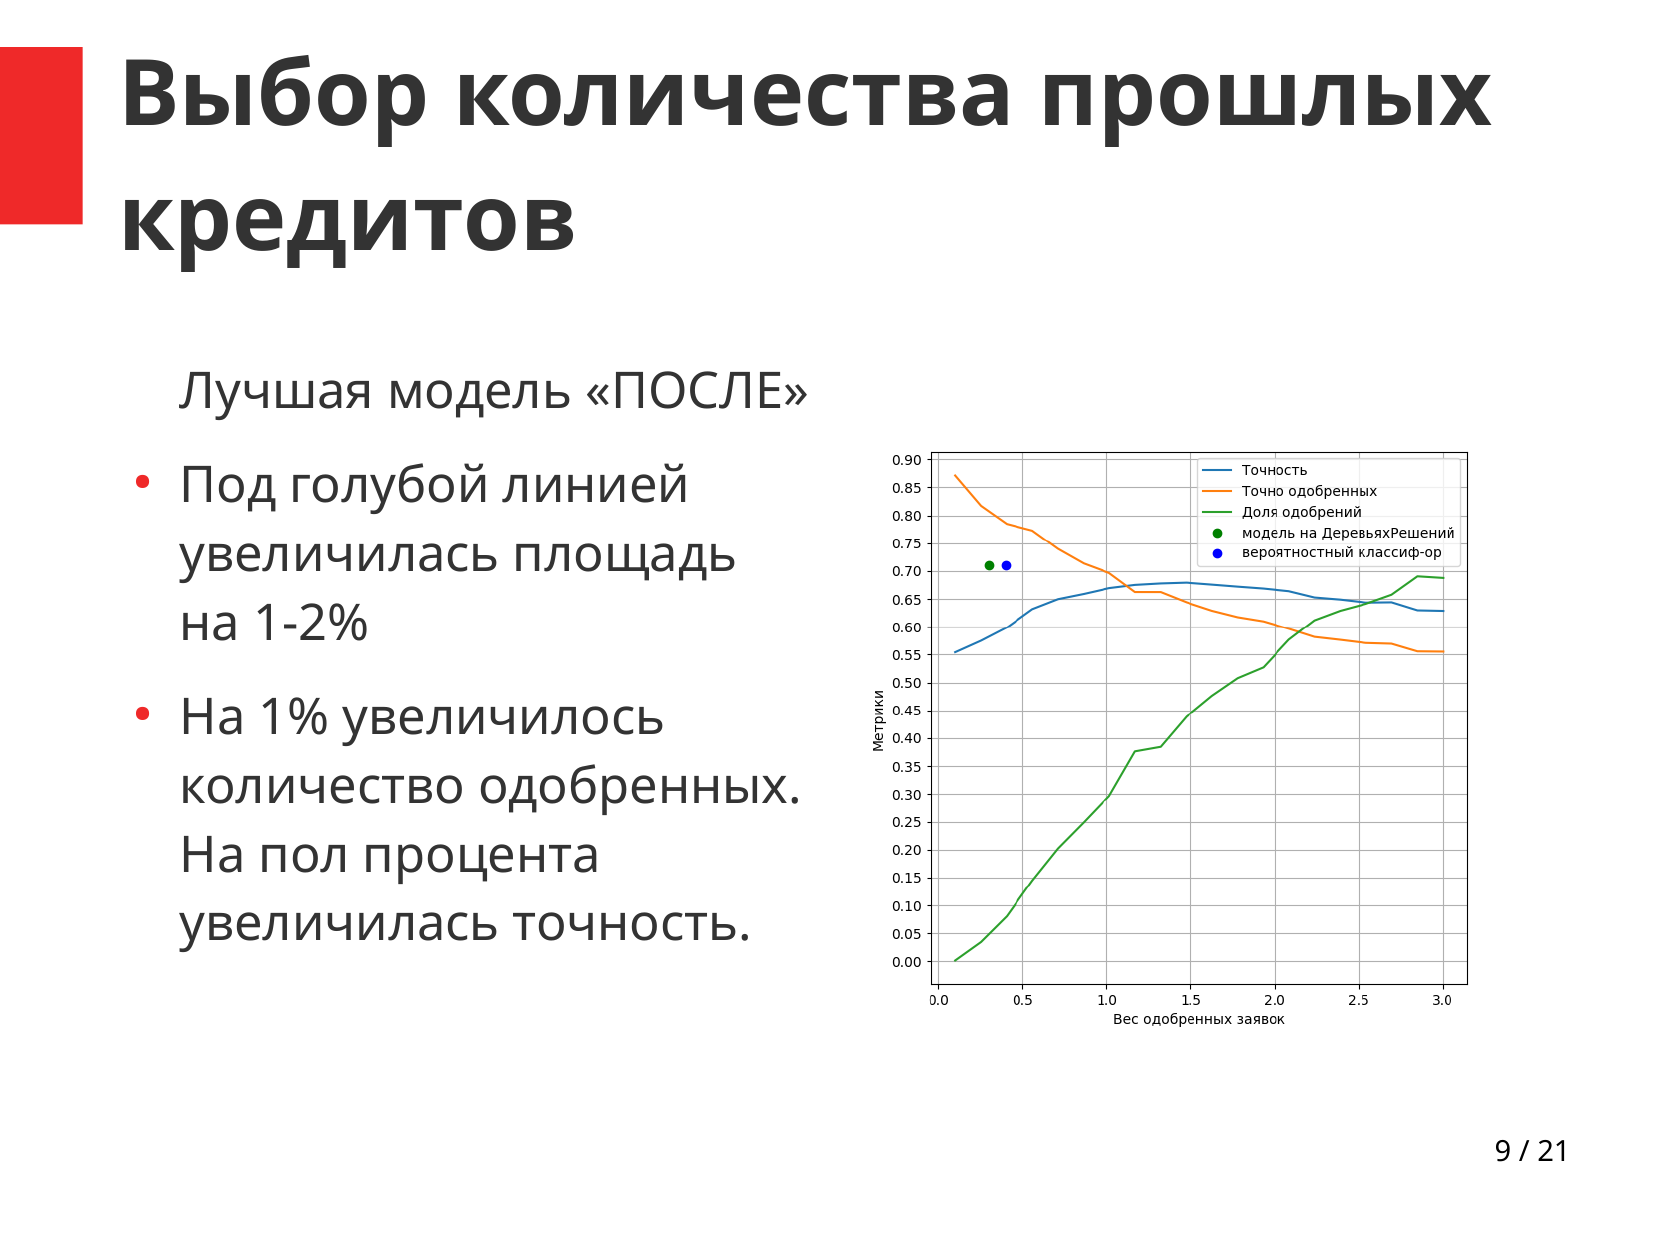

# Выбор количества прошлых кредитов
Лучшая модель «ПОСЛЕ»
Под голубой линией увеличилась площадь на 1-2%
На 1% увеличилось количество одобренных. На пол процента увеличилась точность.
9